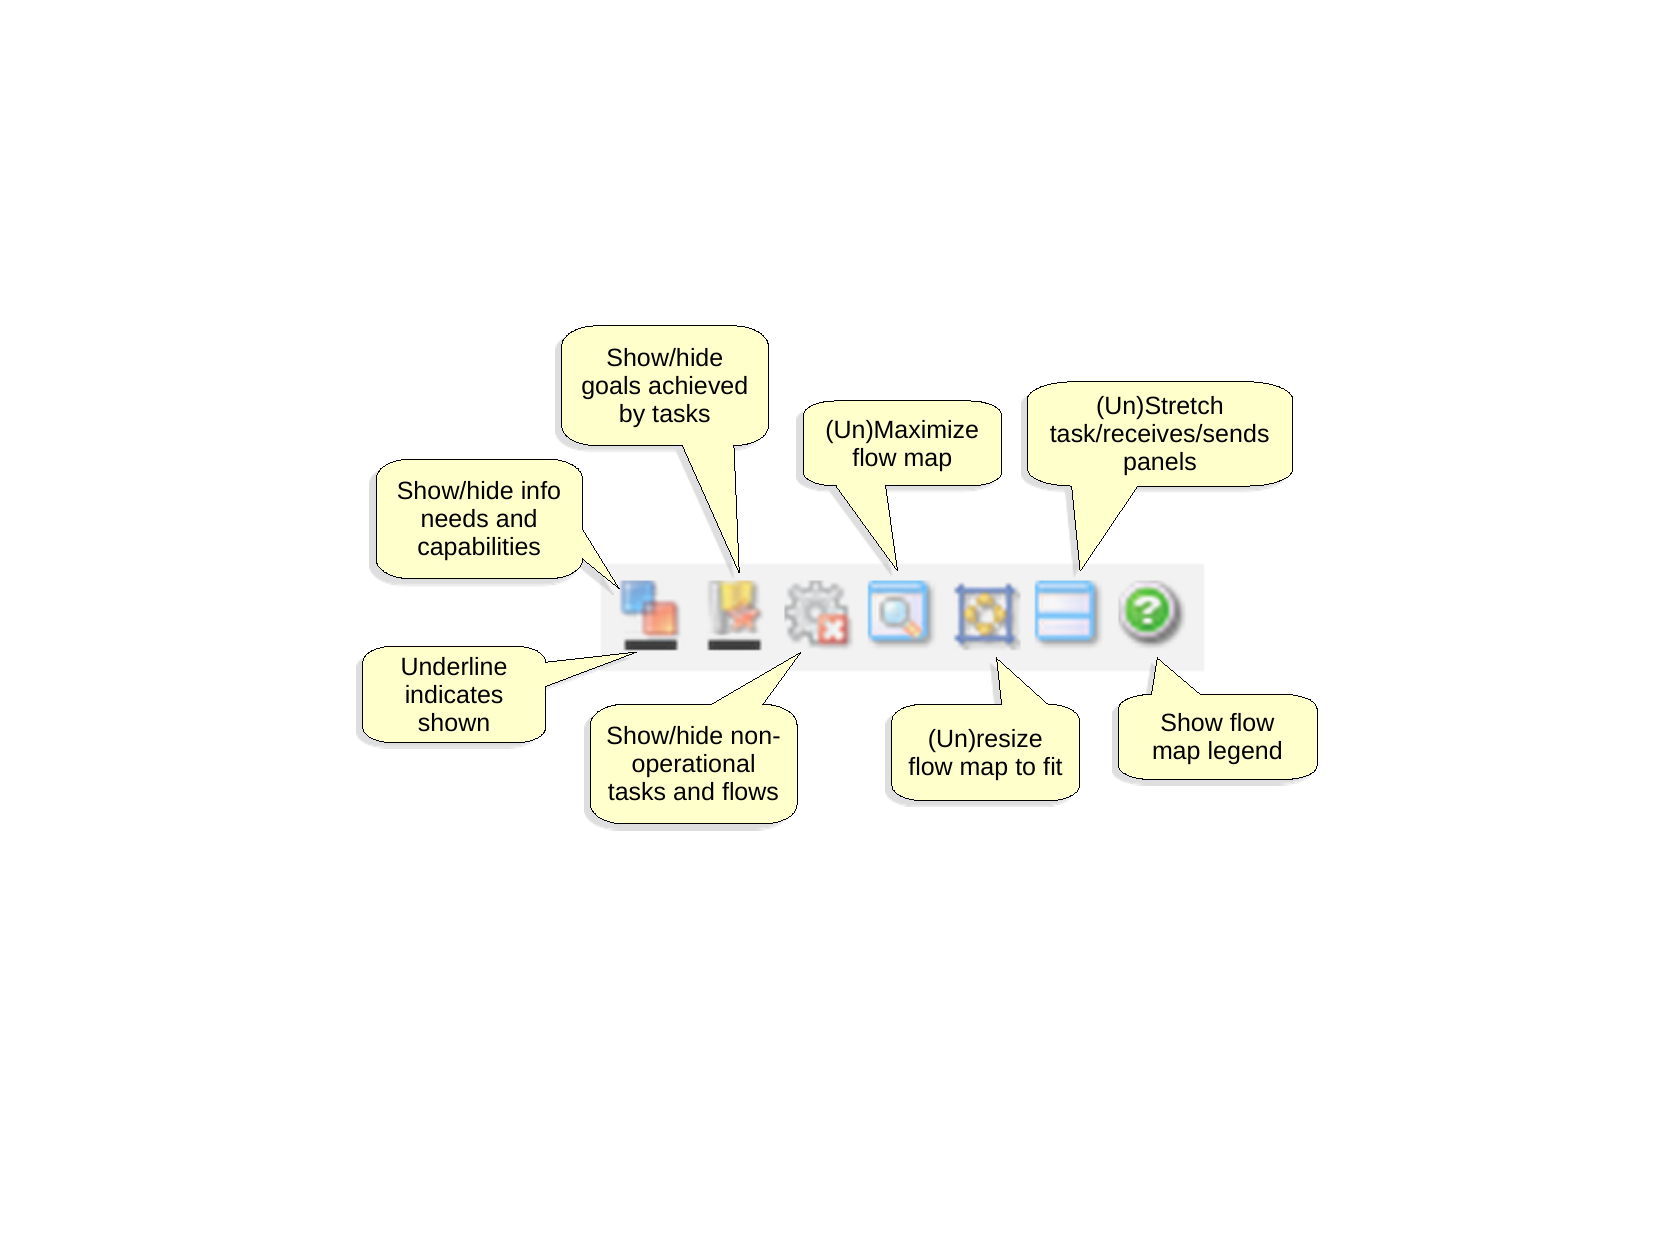

Show/hide goals achieved by tasks
(Un)Stretch task/receives/sends panels
(Un)Maximize flow map
Show/hide info needs and capabilities
Underline indicates shown
Show flow map legend
Show/hide non-operational tasks and flows
(Un)resize flow map to fit